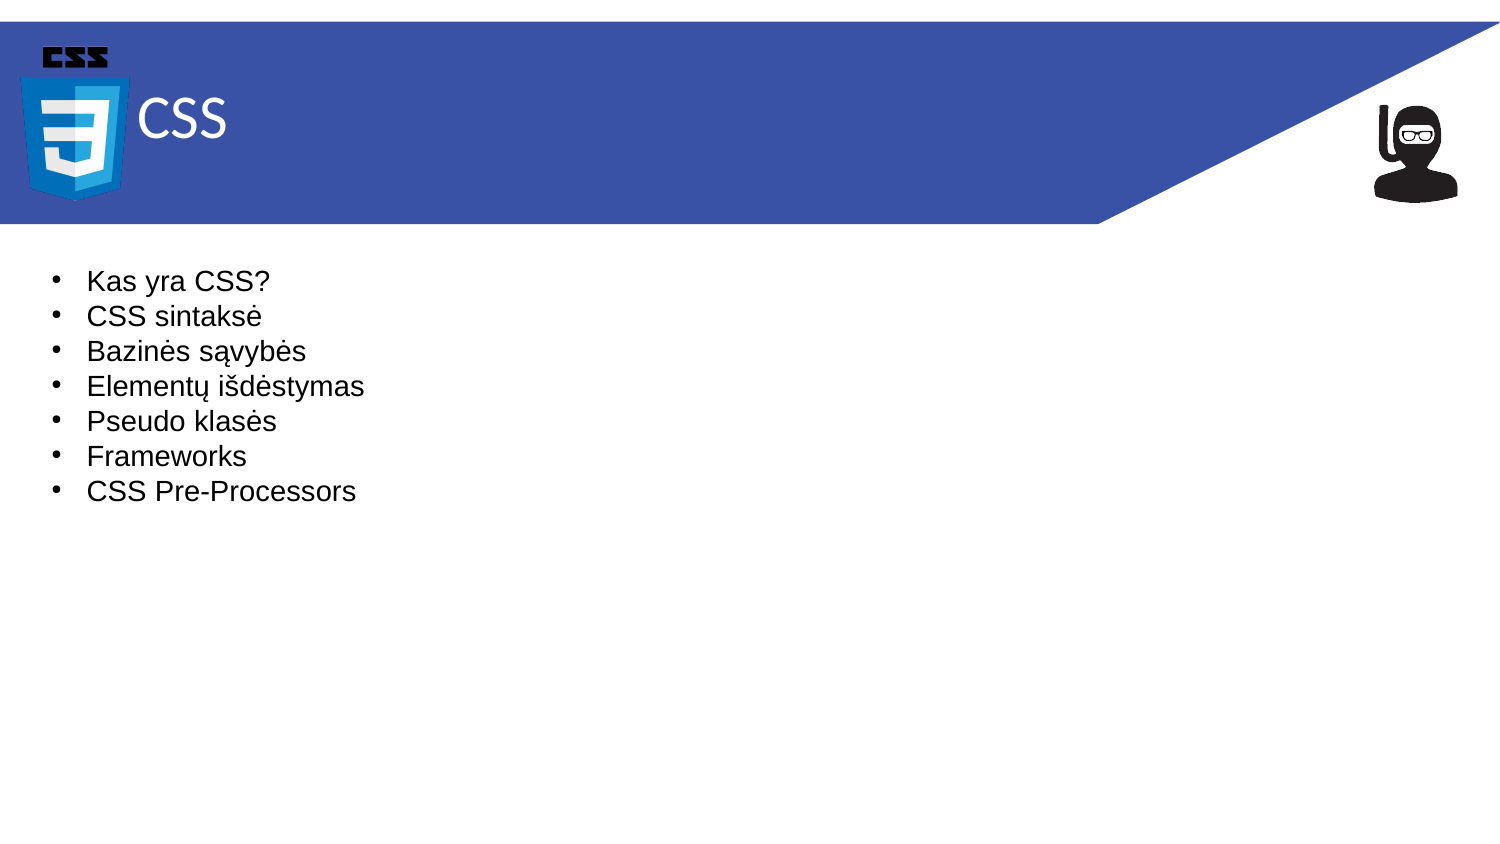

# CSS
Kas yra CSS?
CSS sintaksė
Bazinės sąvybės
Elementų išdėstymas
Pseudo klasės
Frameworks
CSS Pre-Processors